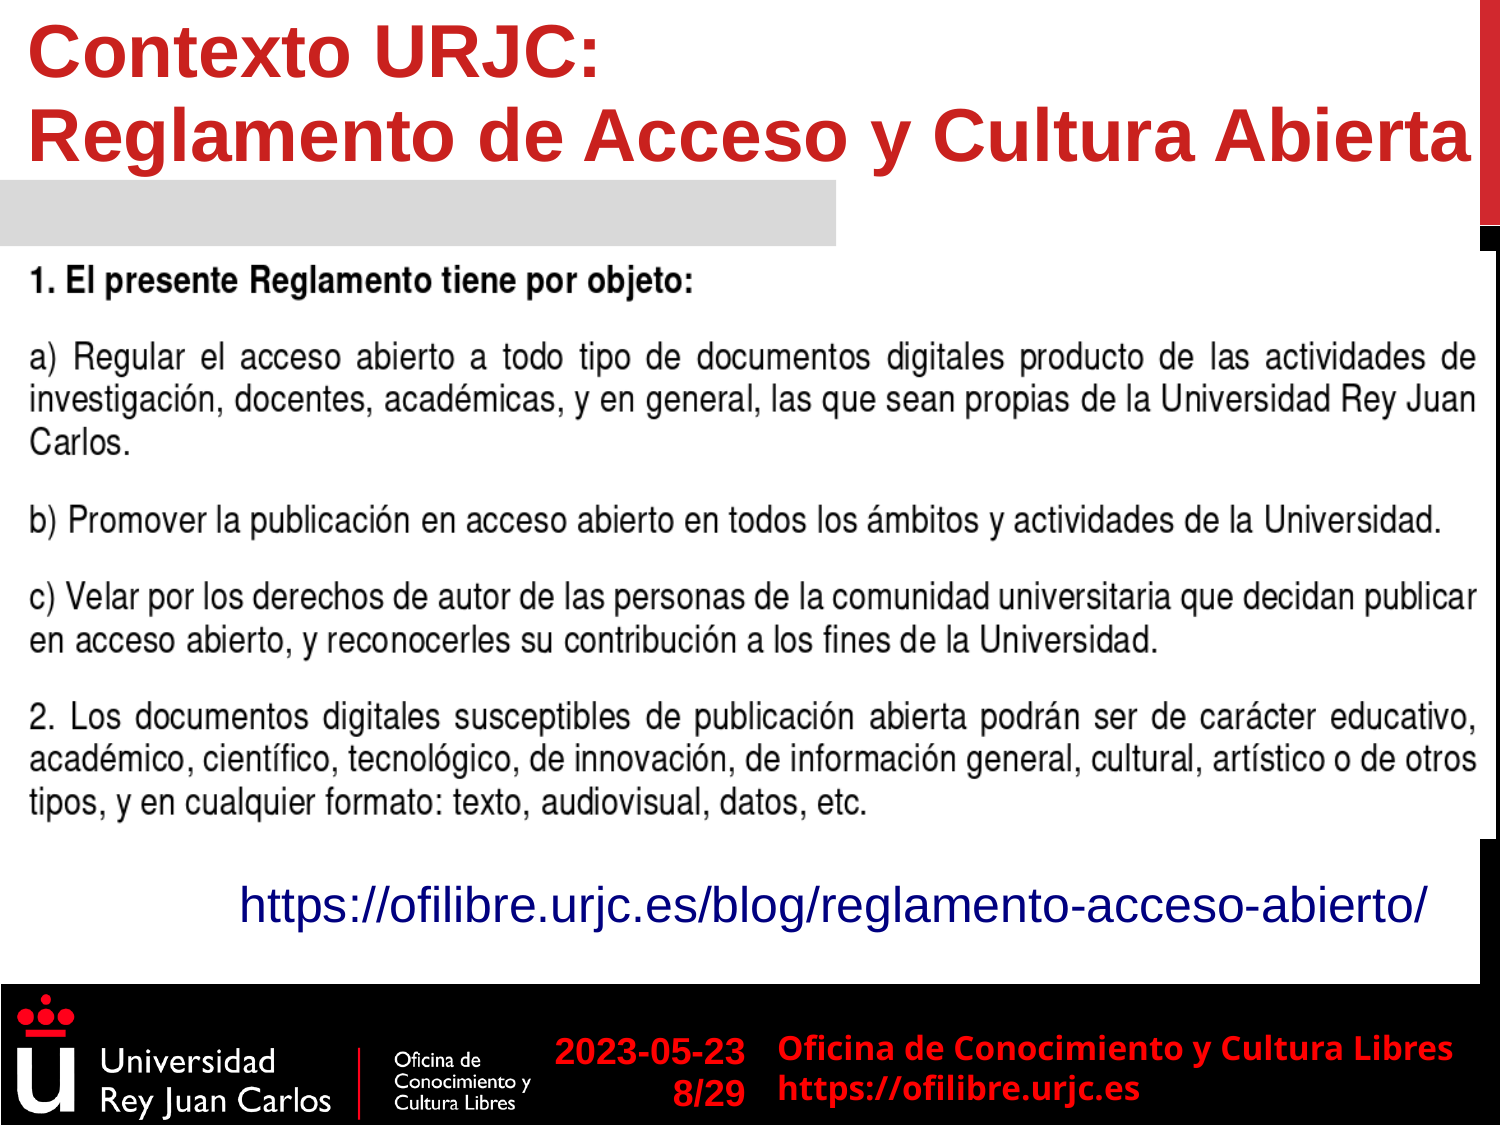

Contexto URJC:
Reglamento de Acceso y Cultura Abierta
#
https://ofilibre.urjc.es/blog/reglamento-acceso-abierto/